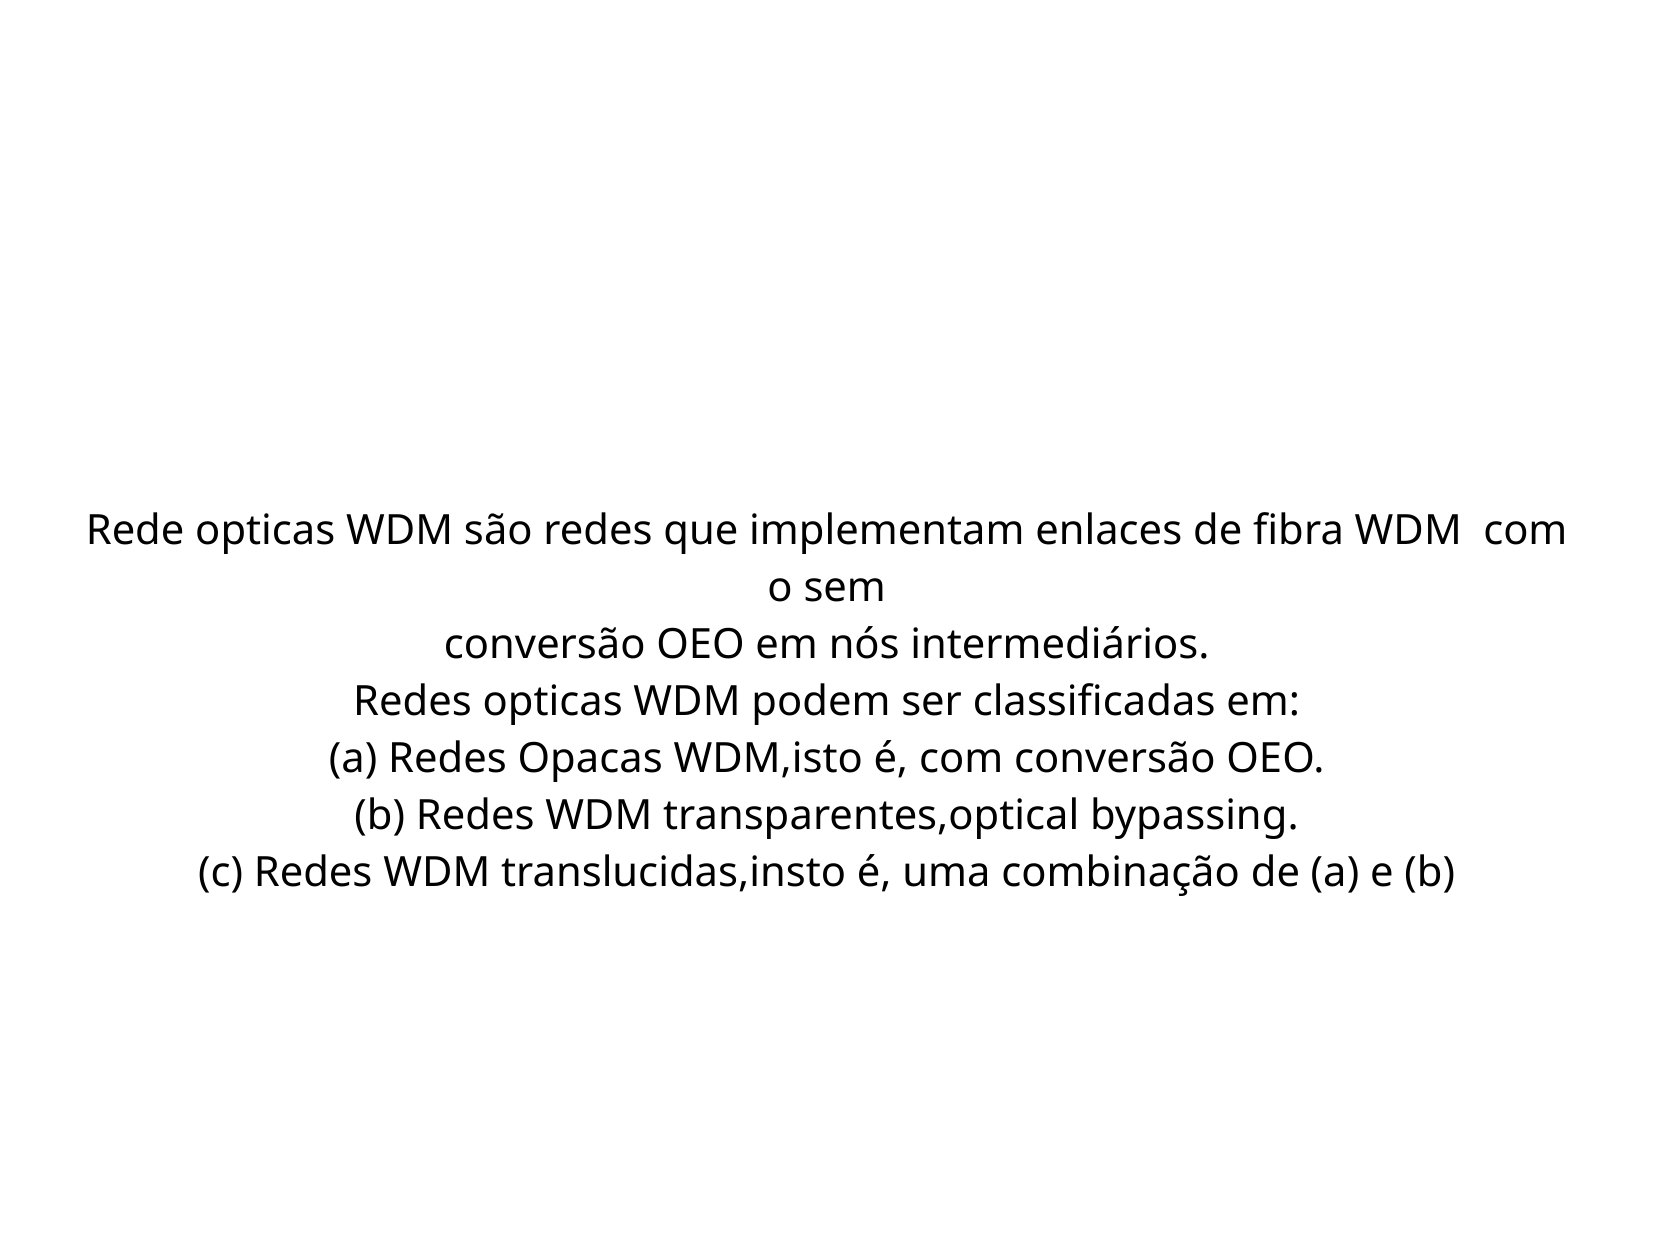

#
Rede opticas WDM são redes que implementam enlaces de fibra WDM com o sem
conversão OEO em nós intermediários.
Redes opticas WDM podem ser classificadas em:
(a) Redes Opacas WDM,isto é, com conversão OEO.
(b) Redes WDM transparentes,optical bypassing.
(c) Redes WDM translucidas,insto é, uma combinação de (a) e (b)